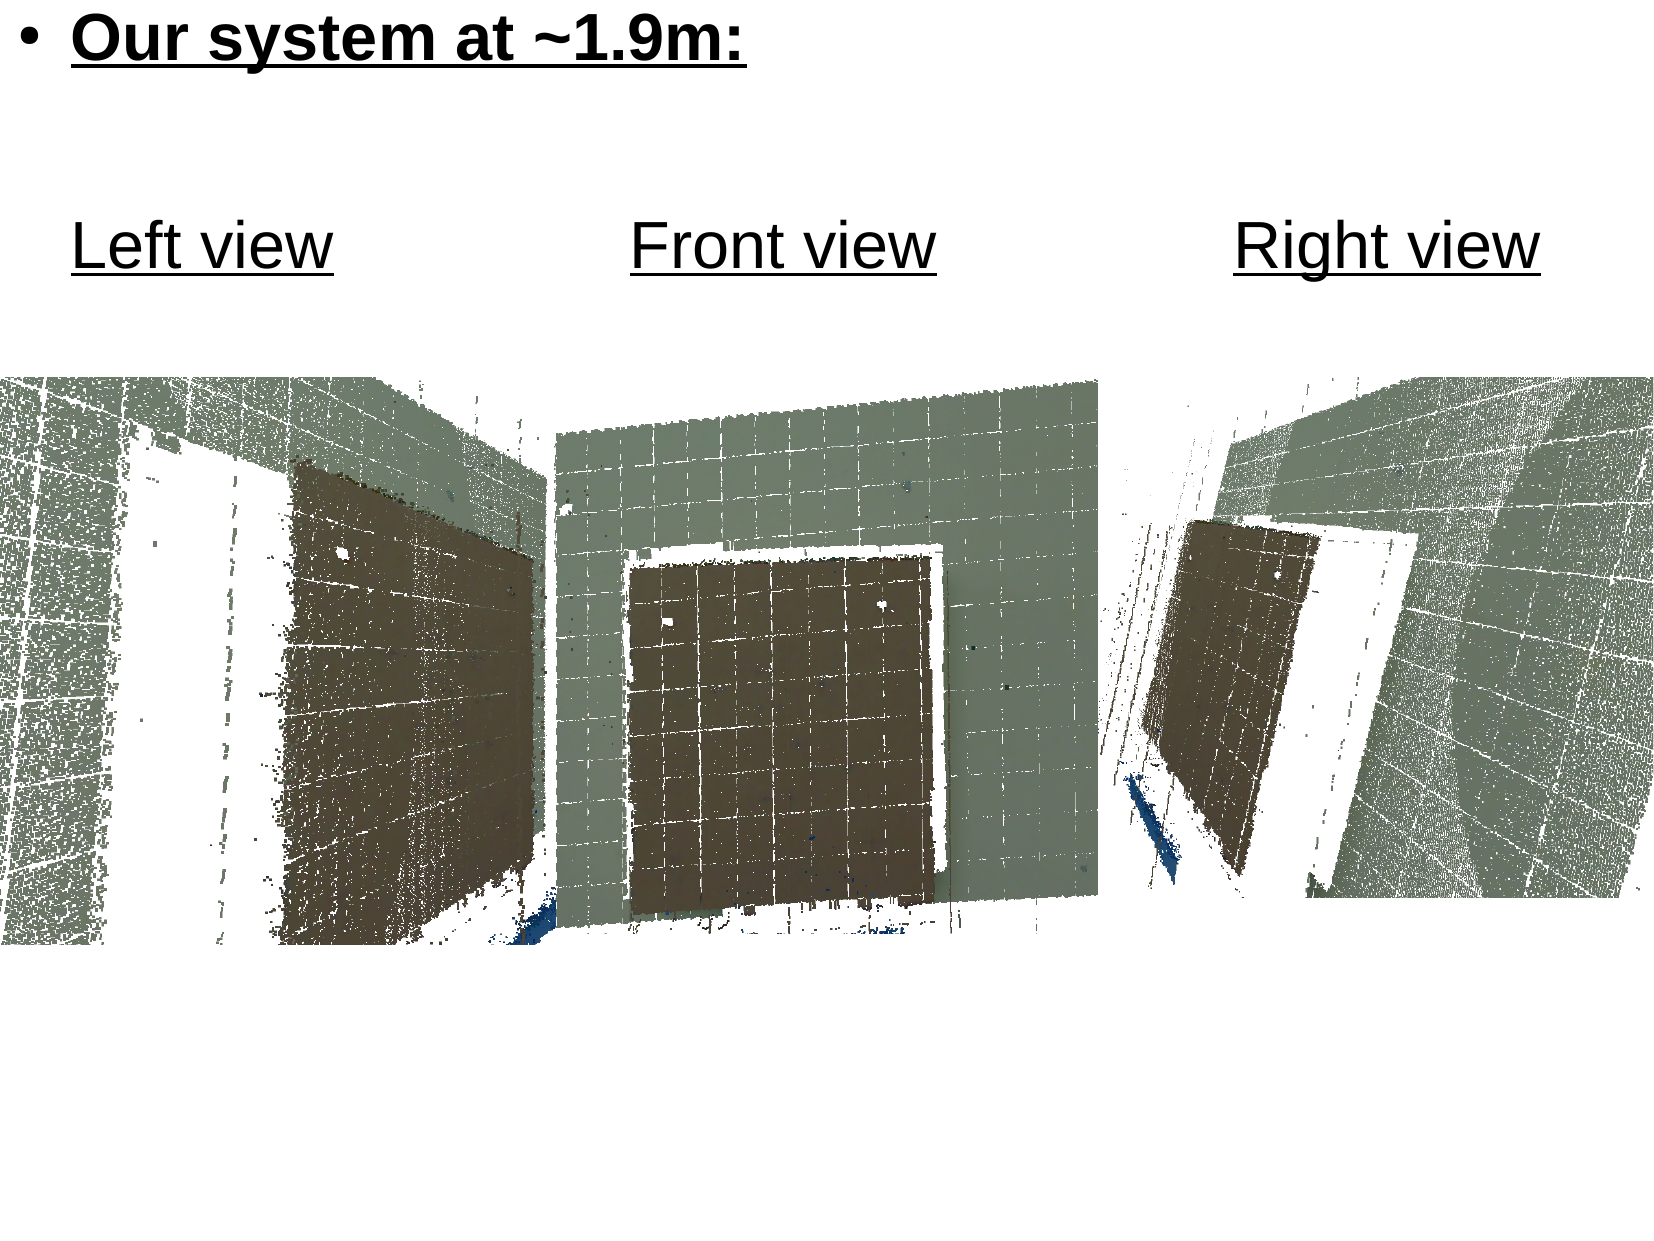

# Our system at ~1.9m:
Left view Front view Right view